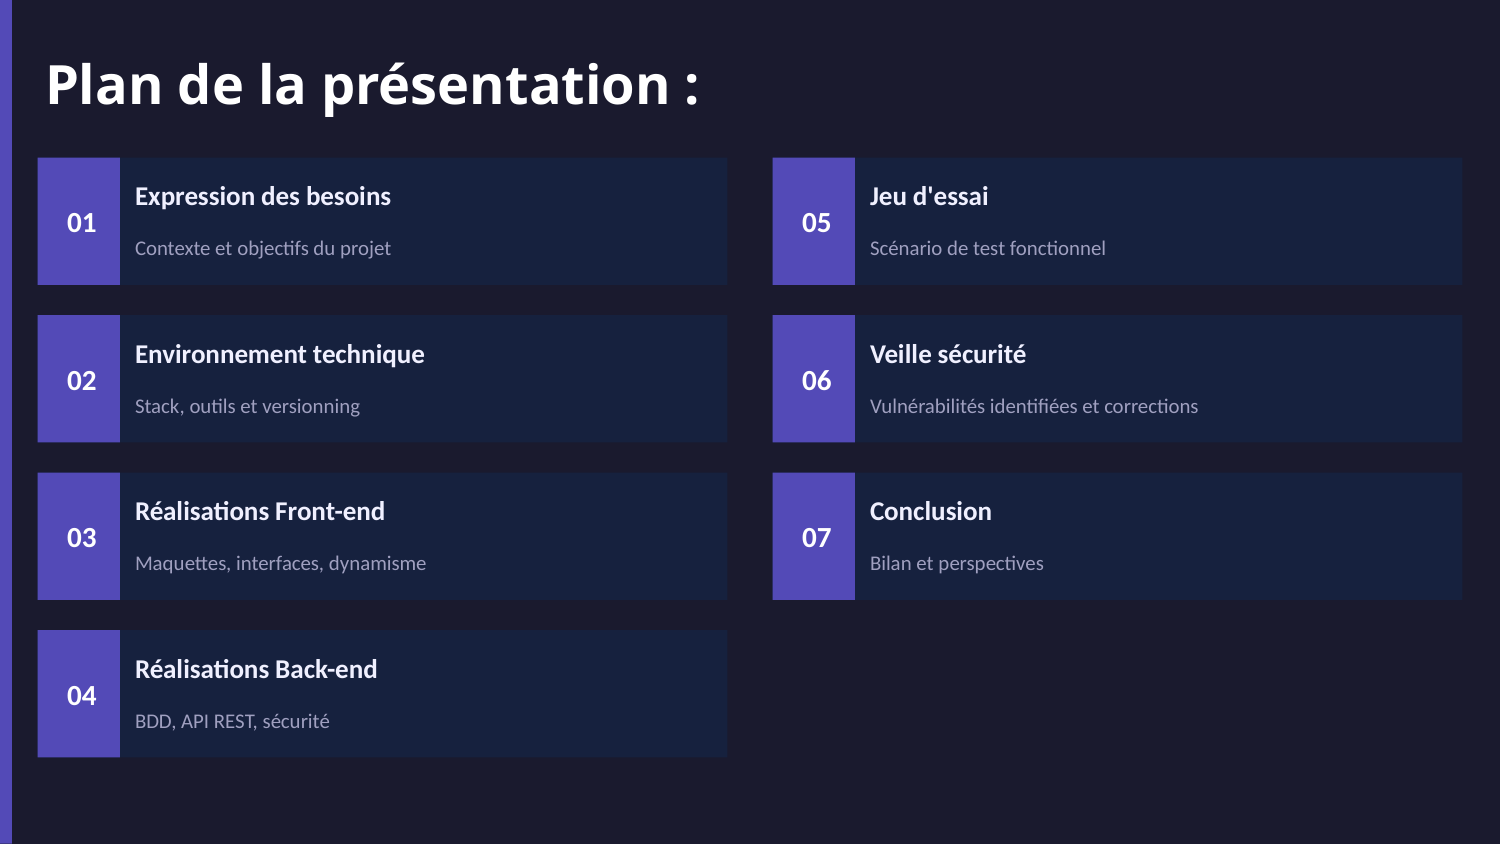

Plan de la présentation :
01
05
Expression des besoins
Jeu d'essai
Contexte et objectifs du projet
Scénario de test fonctionnel
02
06
Environnement technique
Veille sécurité
Stack, outils et versionning
Vulnérabilités identifiées et corrections
03
07
Réalisations Front-end
Conclusion
Maquettes, interfaces, dynamisme
Bilan et perspectives
04
Réalisations Back-end
BDD, API REST, sécurité